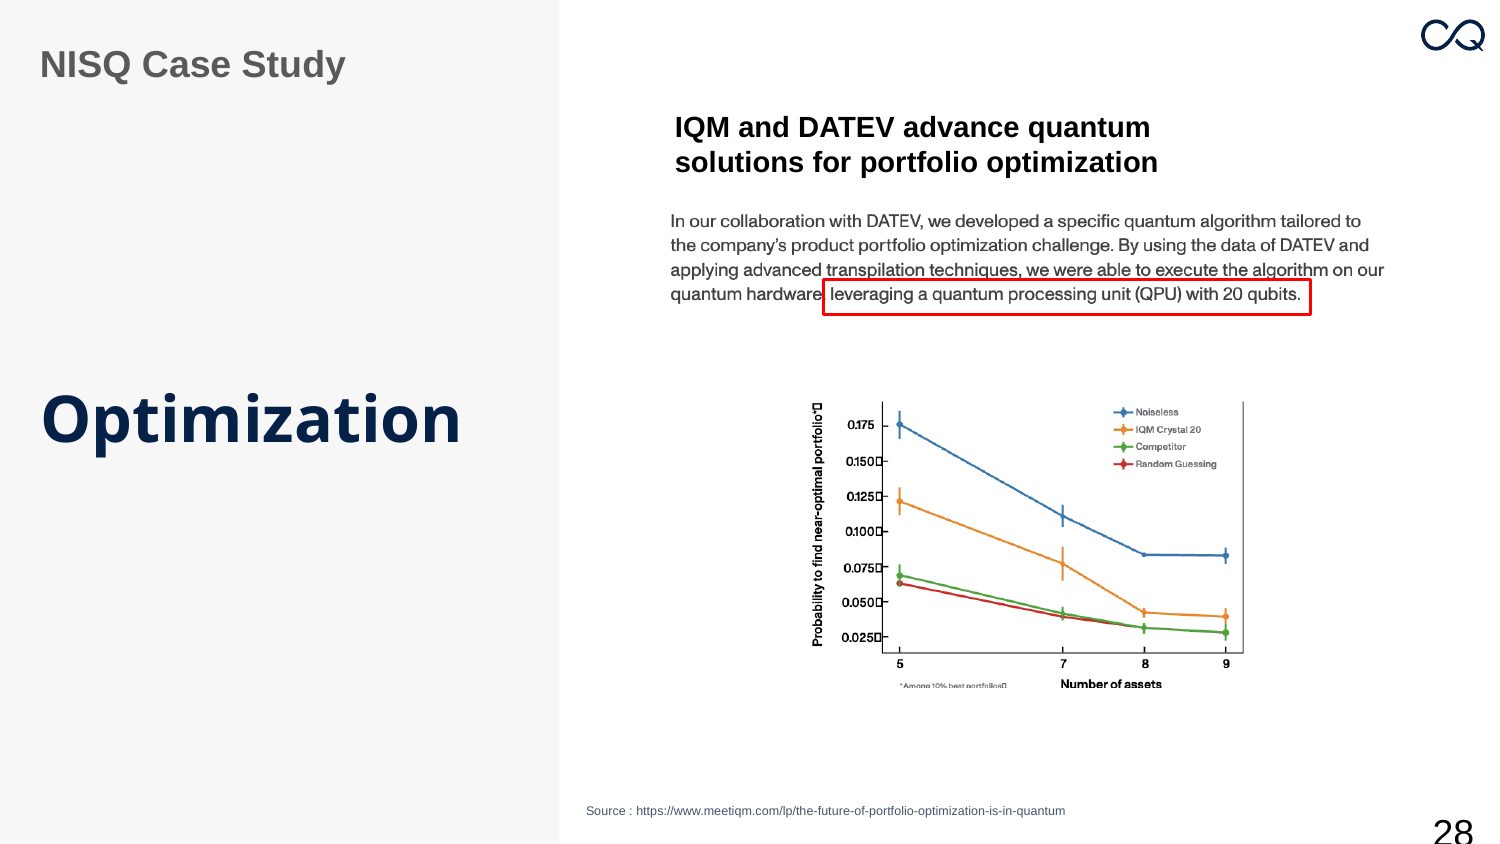

NISQ Case Study
IQM and DATEV advance quantum solutions for portfolio optimization
# Optimization
Source : https://www.meetiqm.com/lp/the-future-of-portfolio-optimization-is-in-quantum